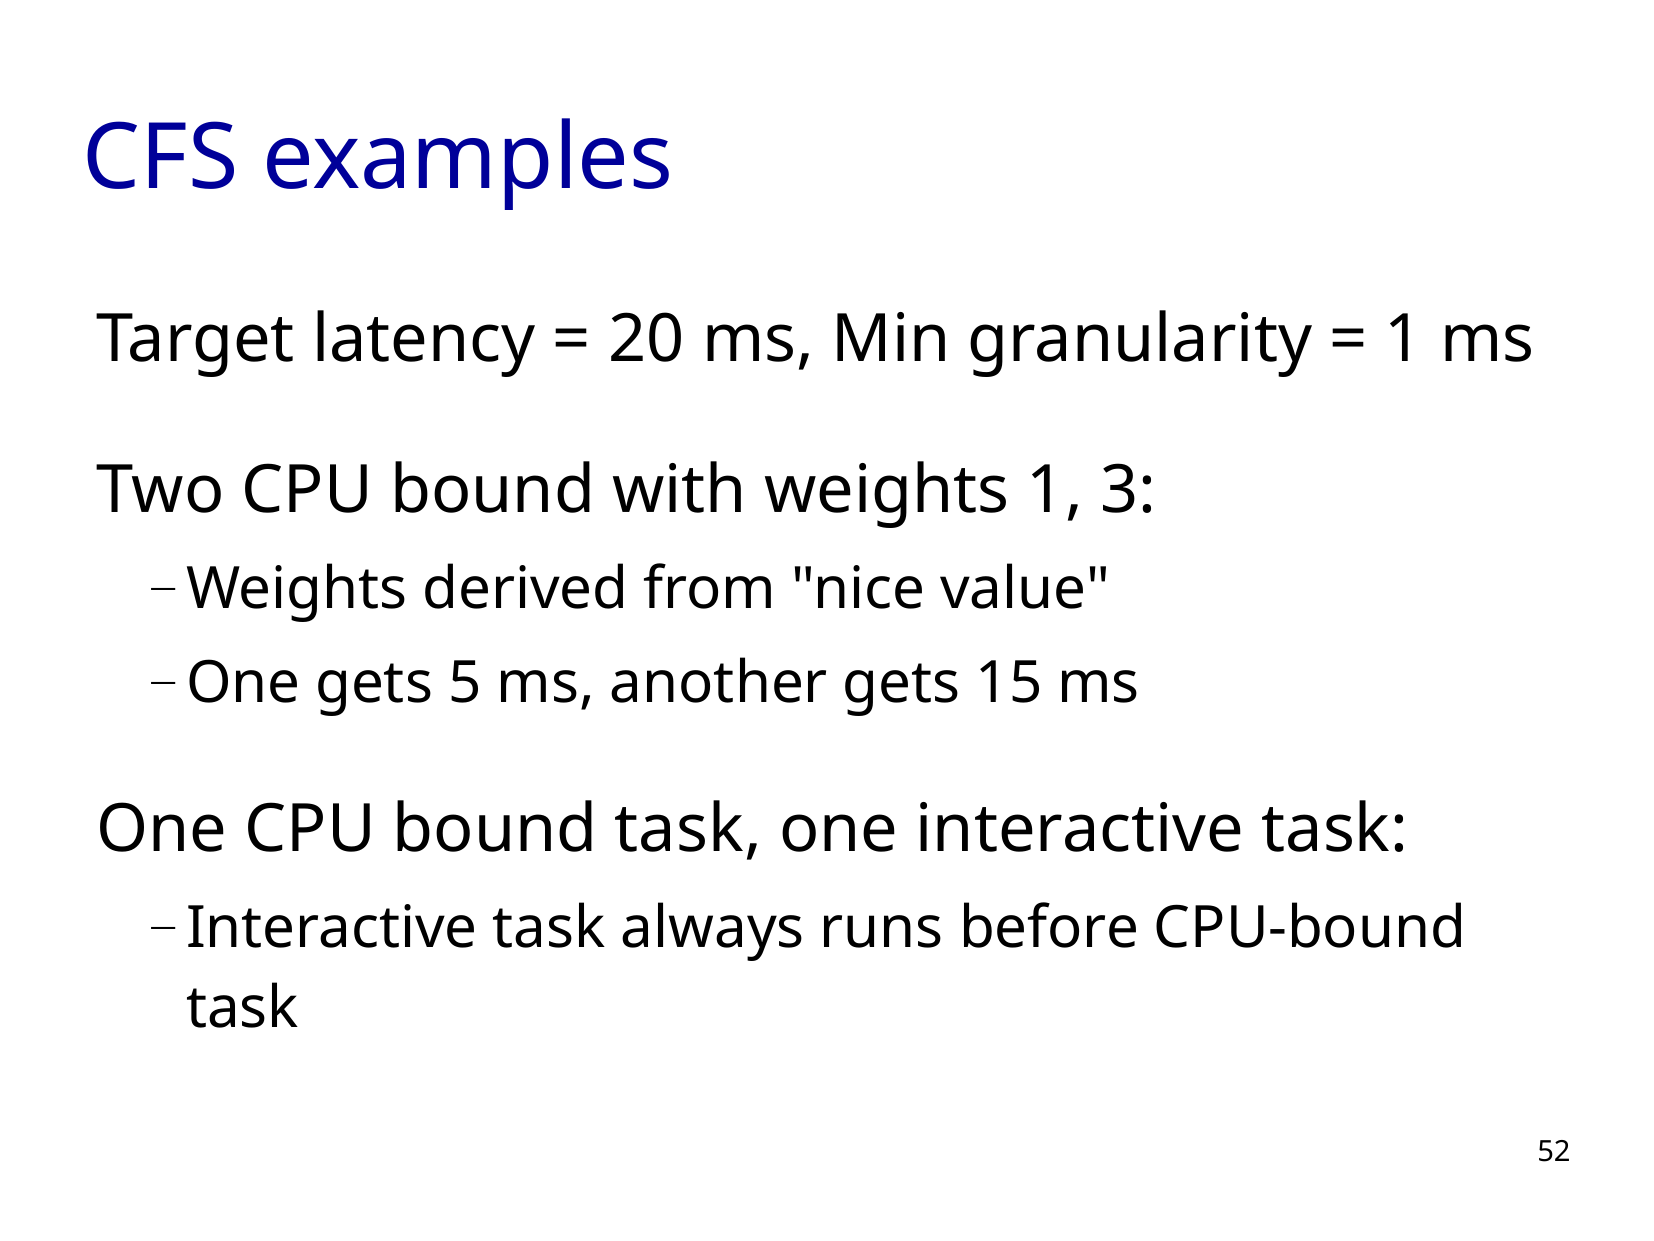

# CFS examples
Target latency = 20 ms, Min granularity = 1 ms
Two CPU bound with weights 1, 3:
Weights derived from "nice value"
One gets 5 ms, another gets 15 ms
One CPU bound task, one interactive task:
Interactive task always runs before CPU-bound task
52